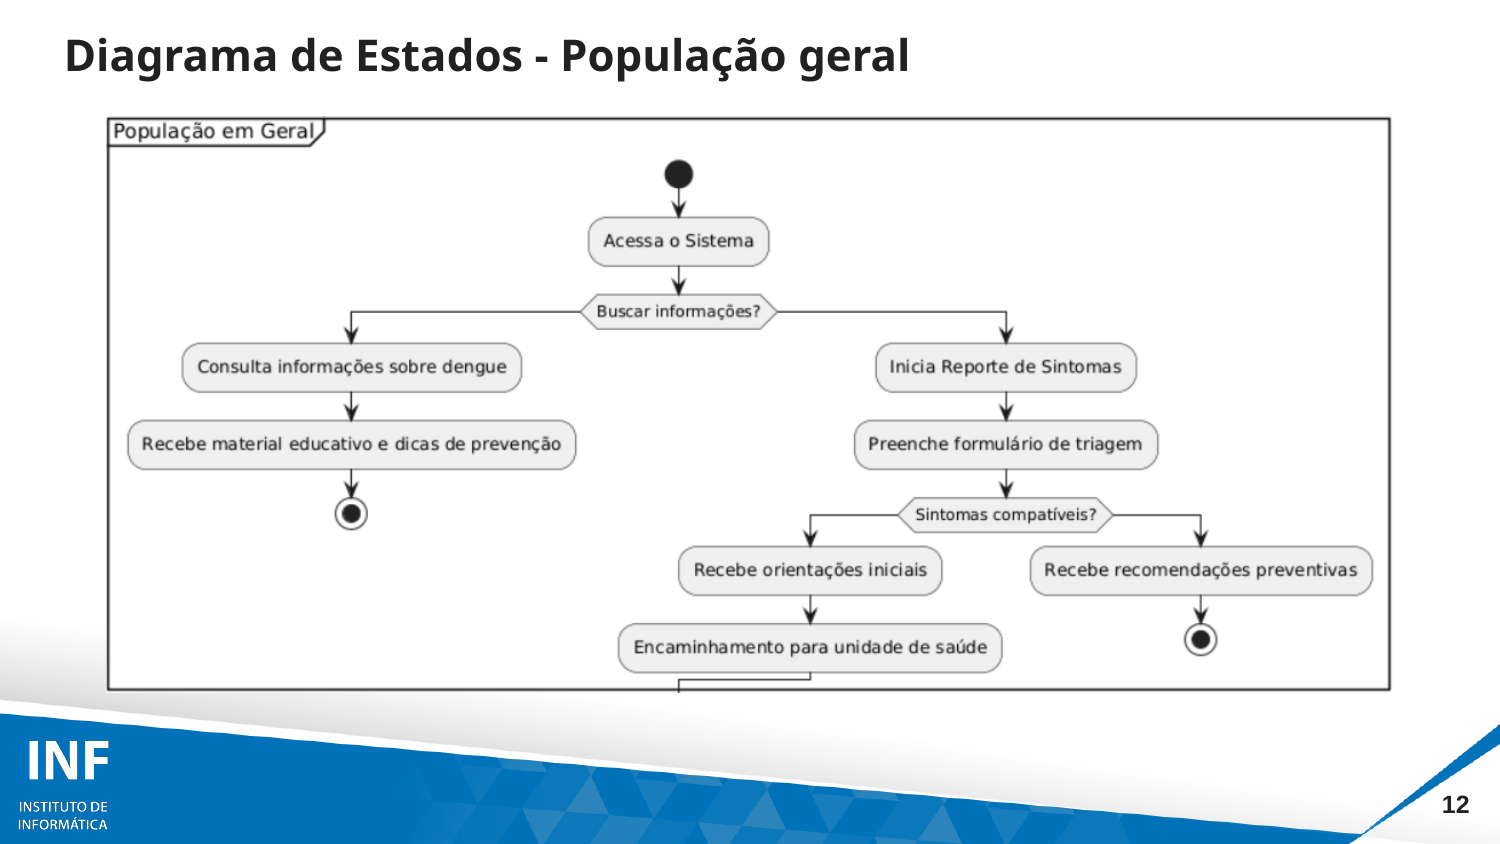

# Diagrama de Estados - População geral